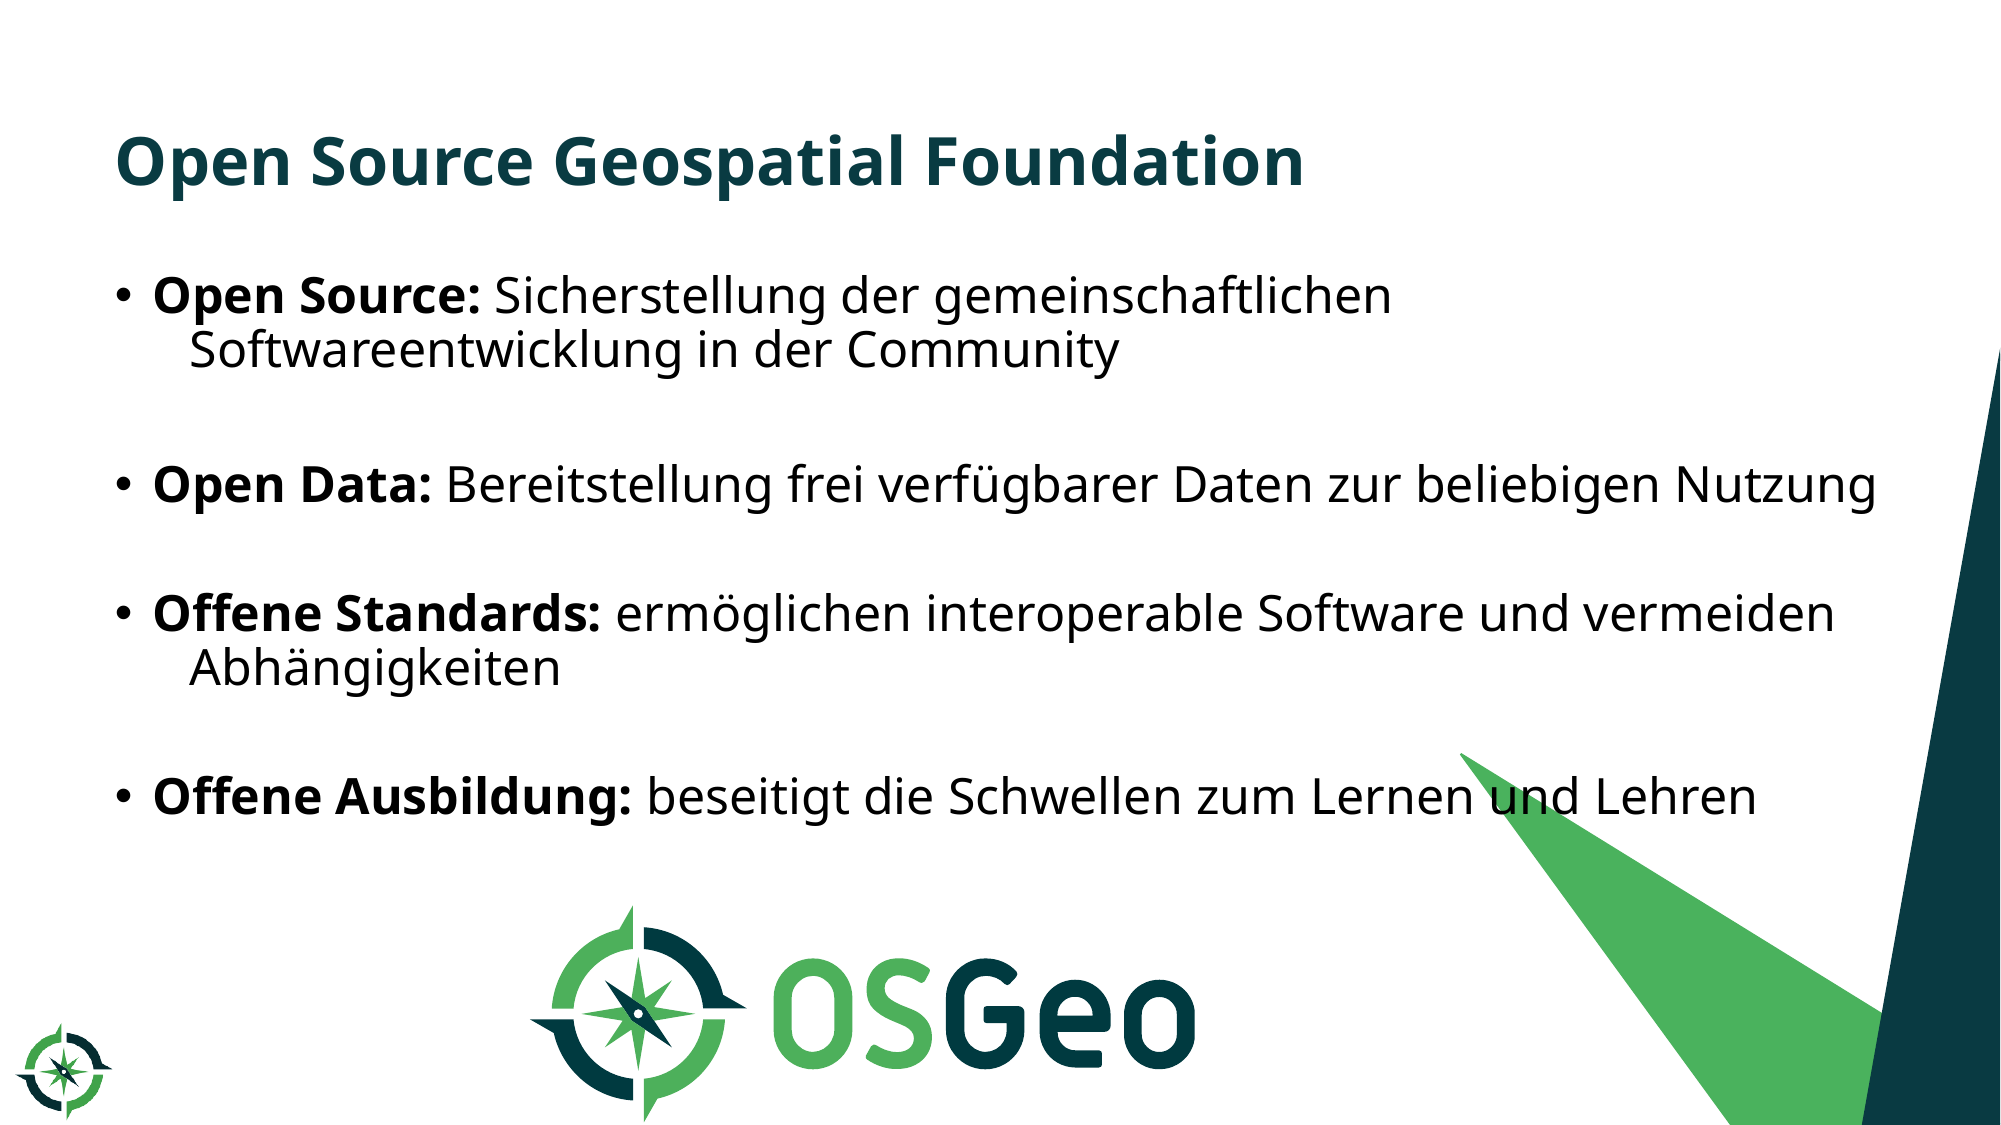

# Open Source Geospatial Foundation
Open Source: Sicherstellung der gemeinschaftlichen Softwareentwicklung in der Community
Open Data: Bereitstellung frei verfügbarer Daten zur beliebigen Nutzung
Offene Standards: ermöglichen interoperable Software und vermeiden Abhängigkeiten
Offene Ausbildung: beseitigt die Schwellen zum Lernen und Lehren